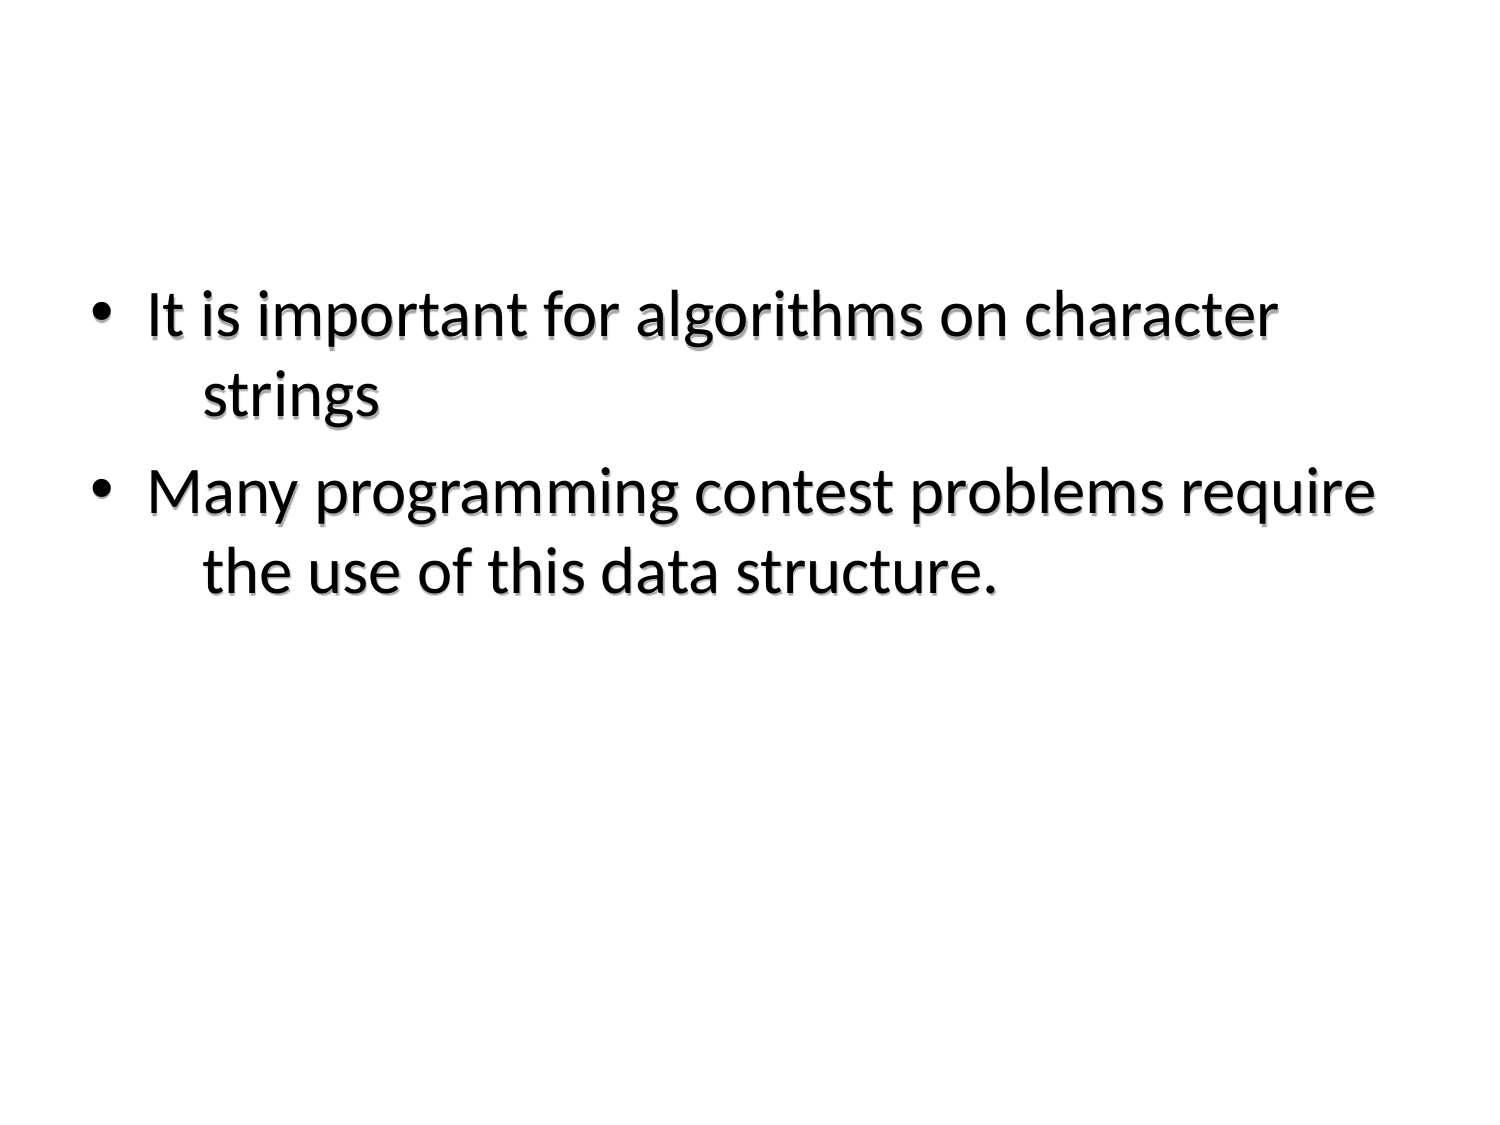

#
It is important for algorithms on character strings
Many programming contest problems require the use of this data structure.